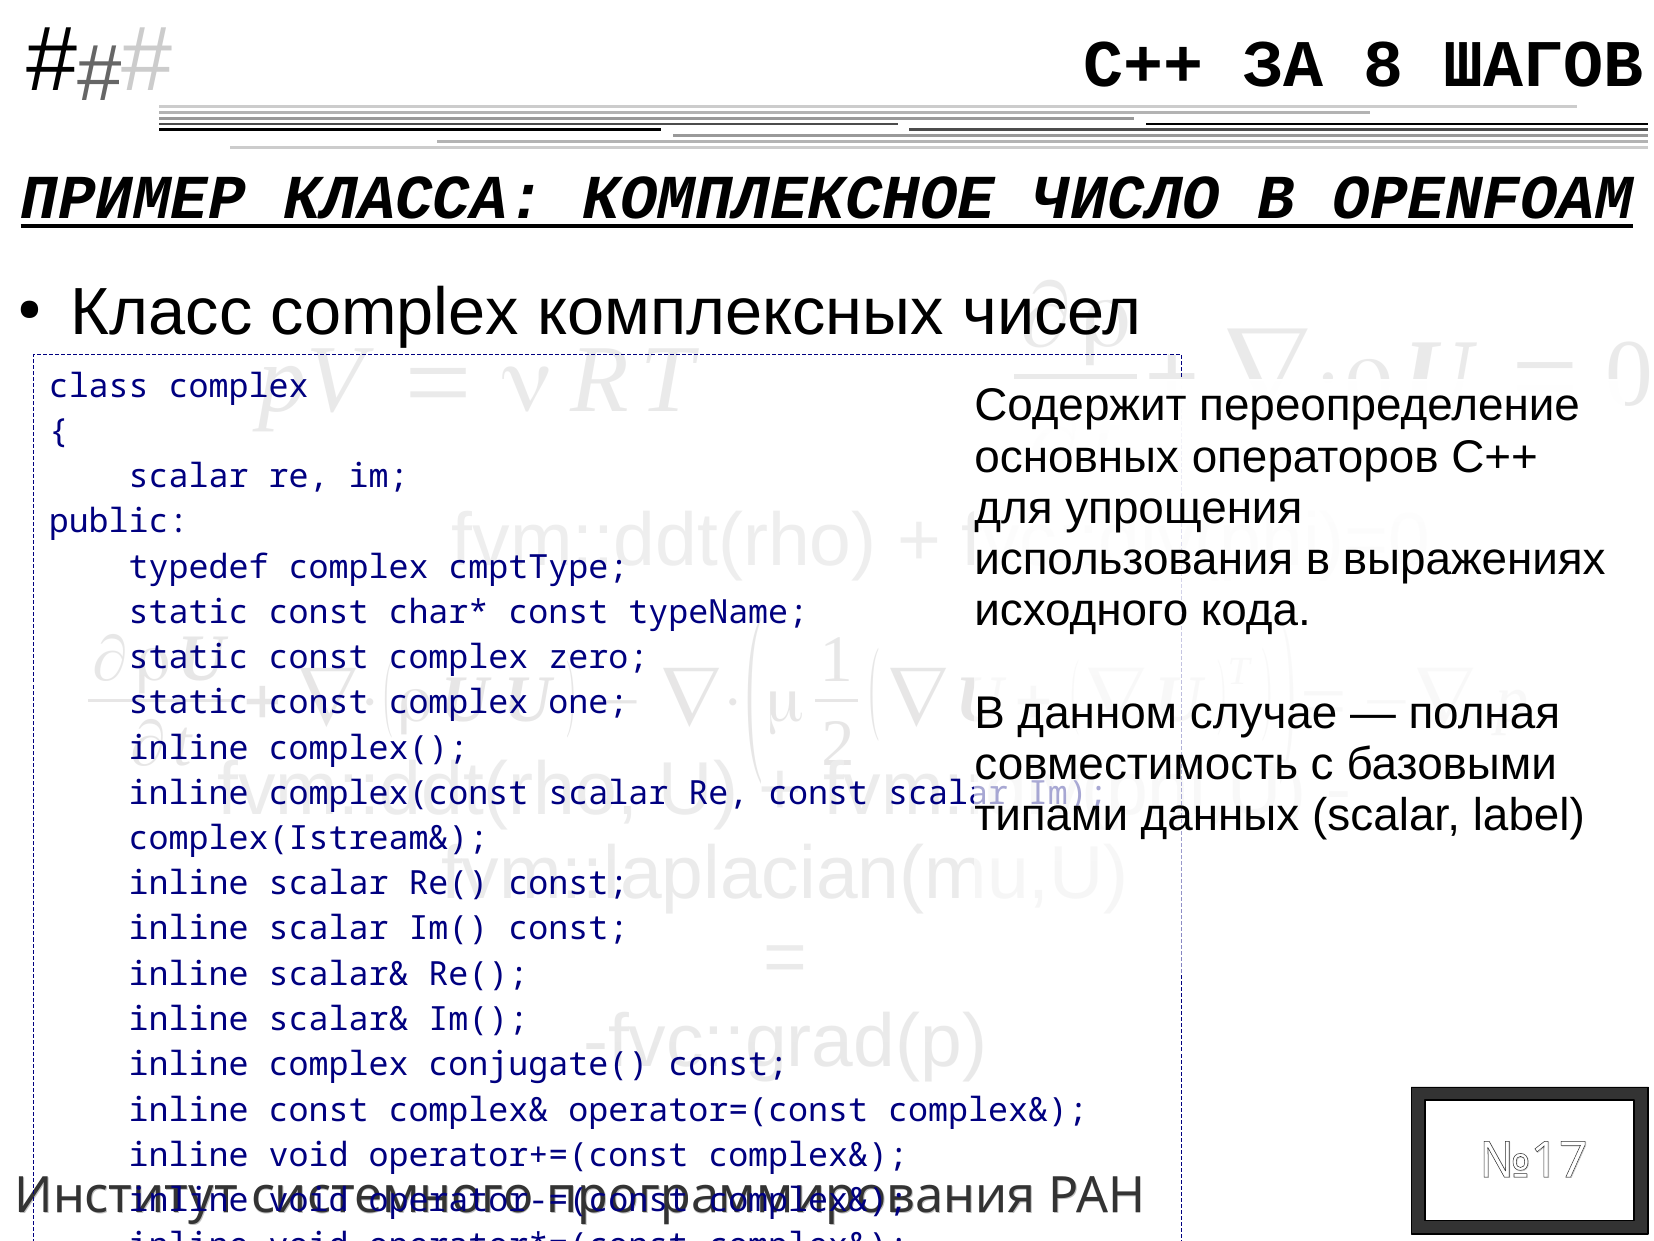

# ПРИМЕР КЛАССА: КОМПЛЕКСНОЕ ЧИСЛО В OPENFOAM
Класс complex комплексных чисел
class complex
{
 scalar re, im;
public:
 typedef complex cmptType;
 static const char* const typeName;
 static const complex zero;
 static const complex one;
 inline complex();
 inline complex(const scalar Re, const scalar Im);
 complex(Istream&);
 inline scalar Re() const;
 inline scalar Im() const;
 inline scalar& Re();
 inline scalar& Im();
 inline complex conjugate() const;
 inline const complex& operator=(const complex&);
 inline void operator+=(const complex&);
 inline void operator-=(const complex&);
 inline void operator*=(const complex&);
 inline void operator/=(const complex&);
Содержит переопределение основных операторов C++ для упрощения использования в выражениях исходного кода.
В данном случае — полная совместимость с базовыми типами данных (scalar, label)